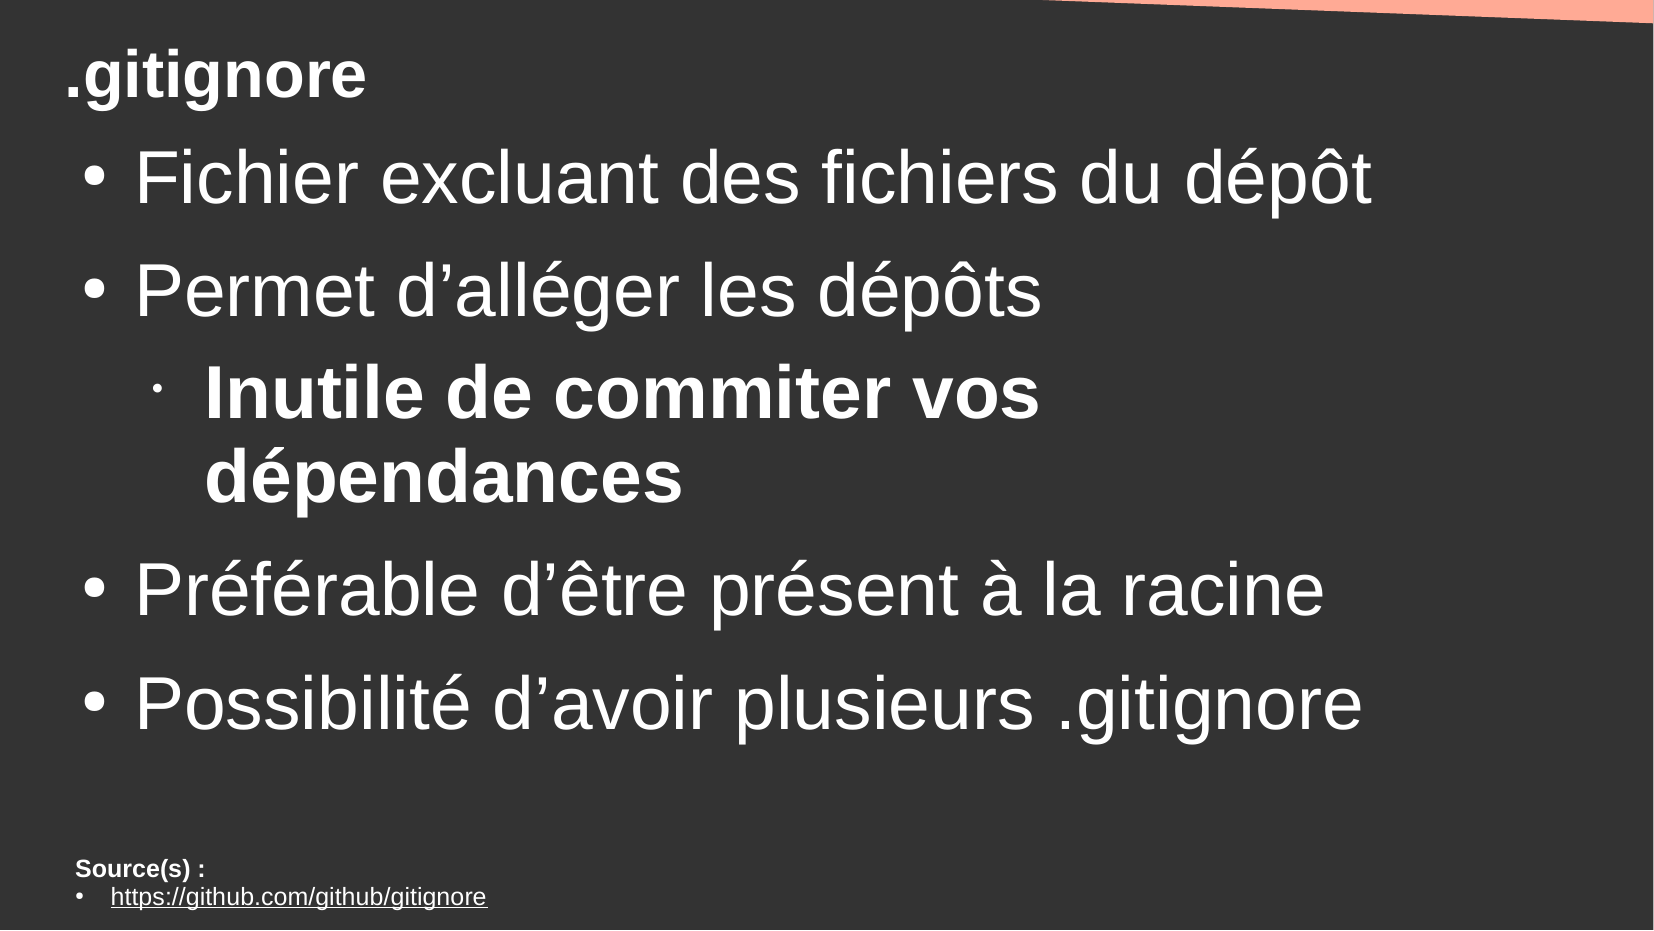

# .gitignore
Fichier excluant des fichiers du dépôt
Permet d’alléger les dépôts
Inutile de commiter vos dépendances
Préférable d’être présent à la racine
Possibilité d’avoir plusieurs .gitignore
Source(s) :
https://github.com/github/gitignore